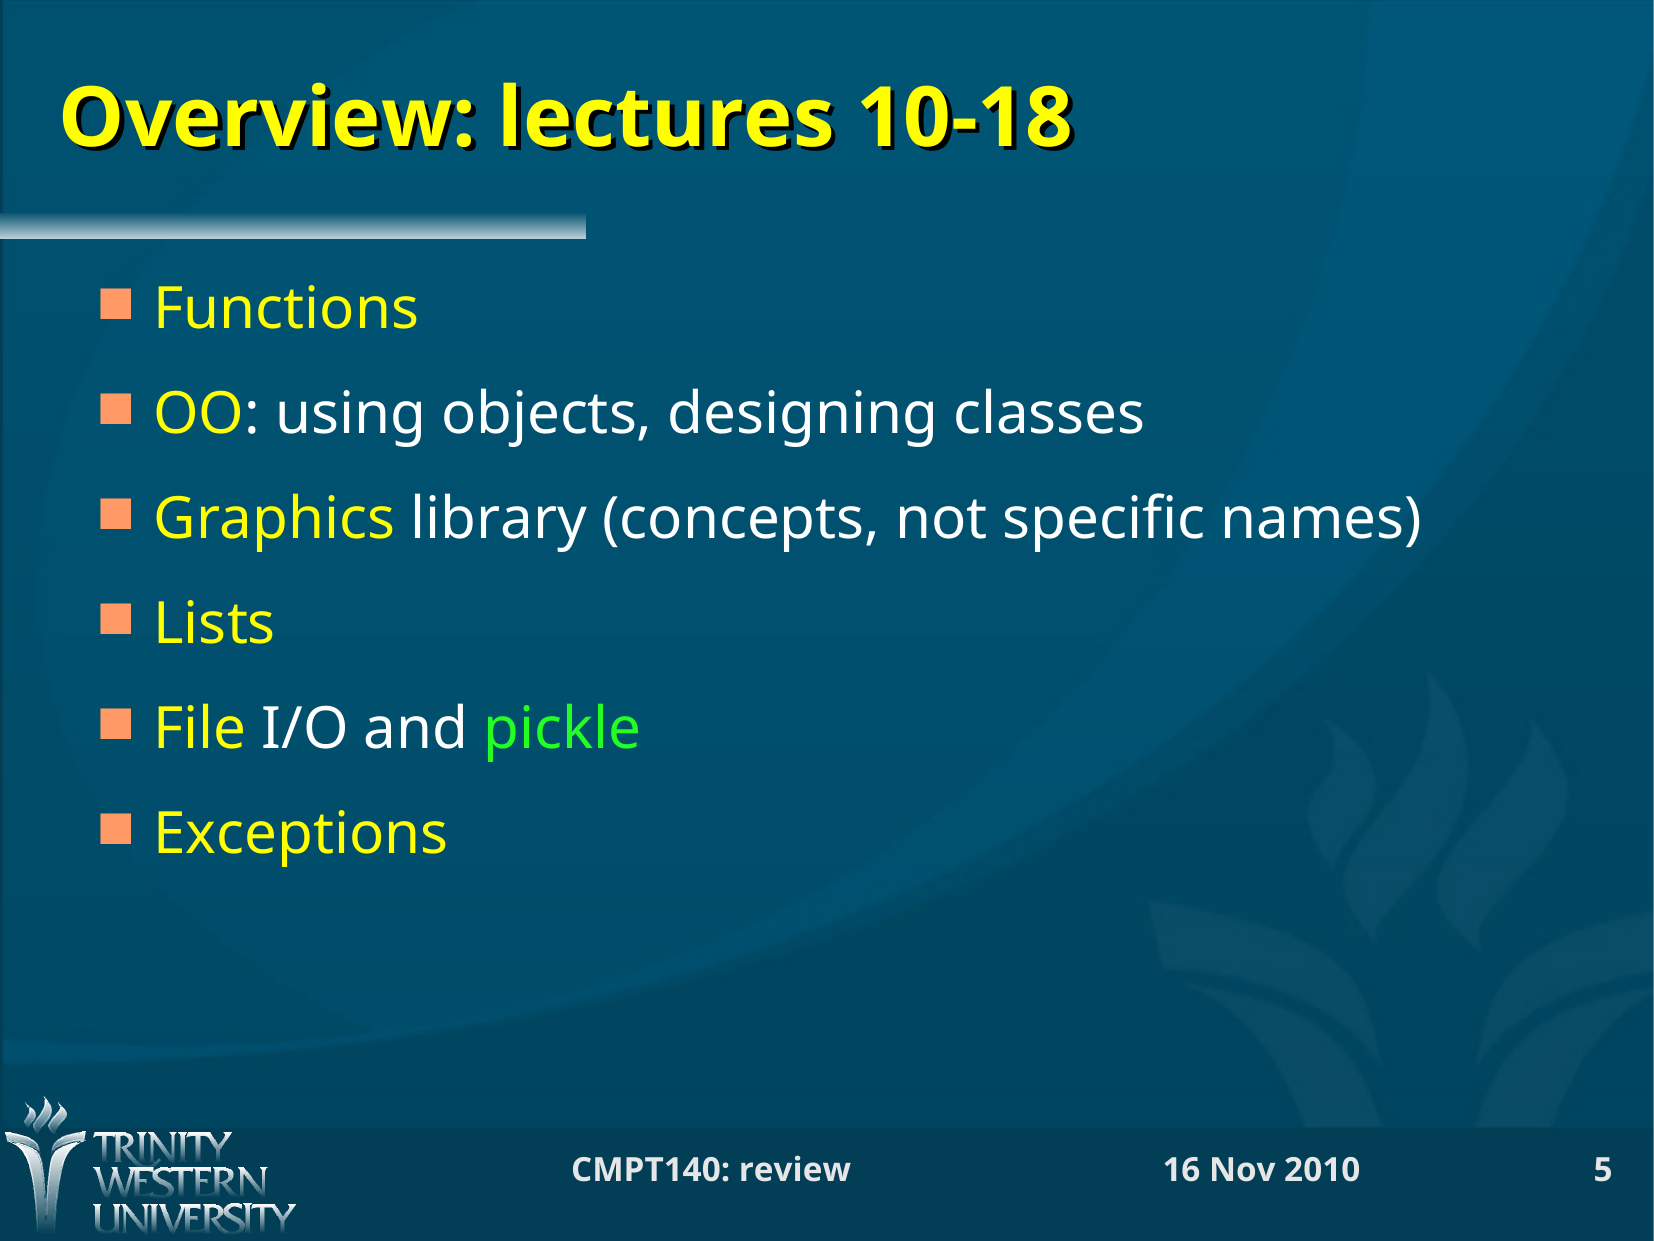

# Overview: lectures 10-18
Functions
OO: using objects, designing classes
Graphics library (concepts, not specific names)
Lists
File I/O and pickle
Exceptions
CMPT140: review
16 Nov 2010
5